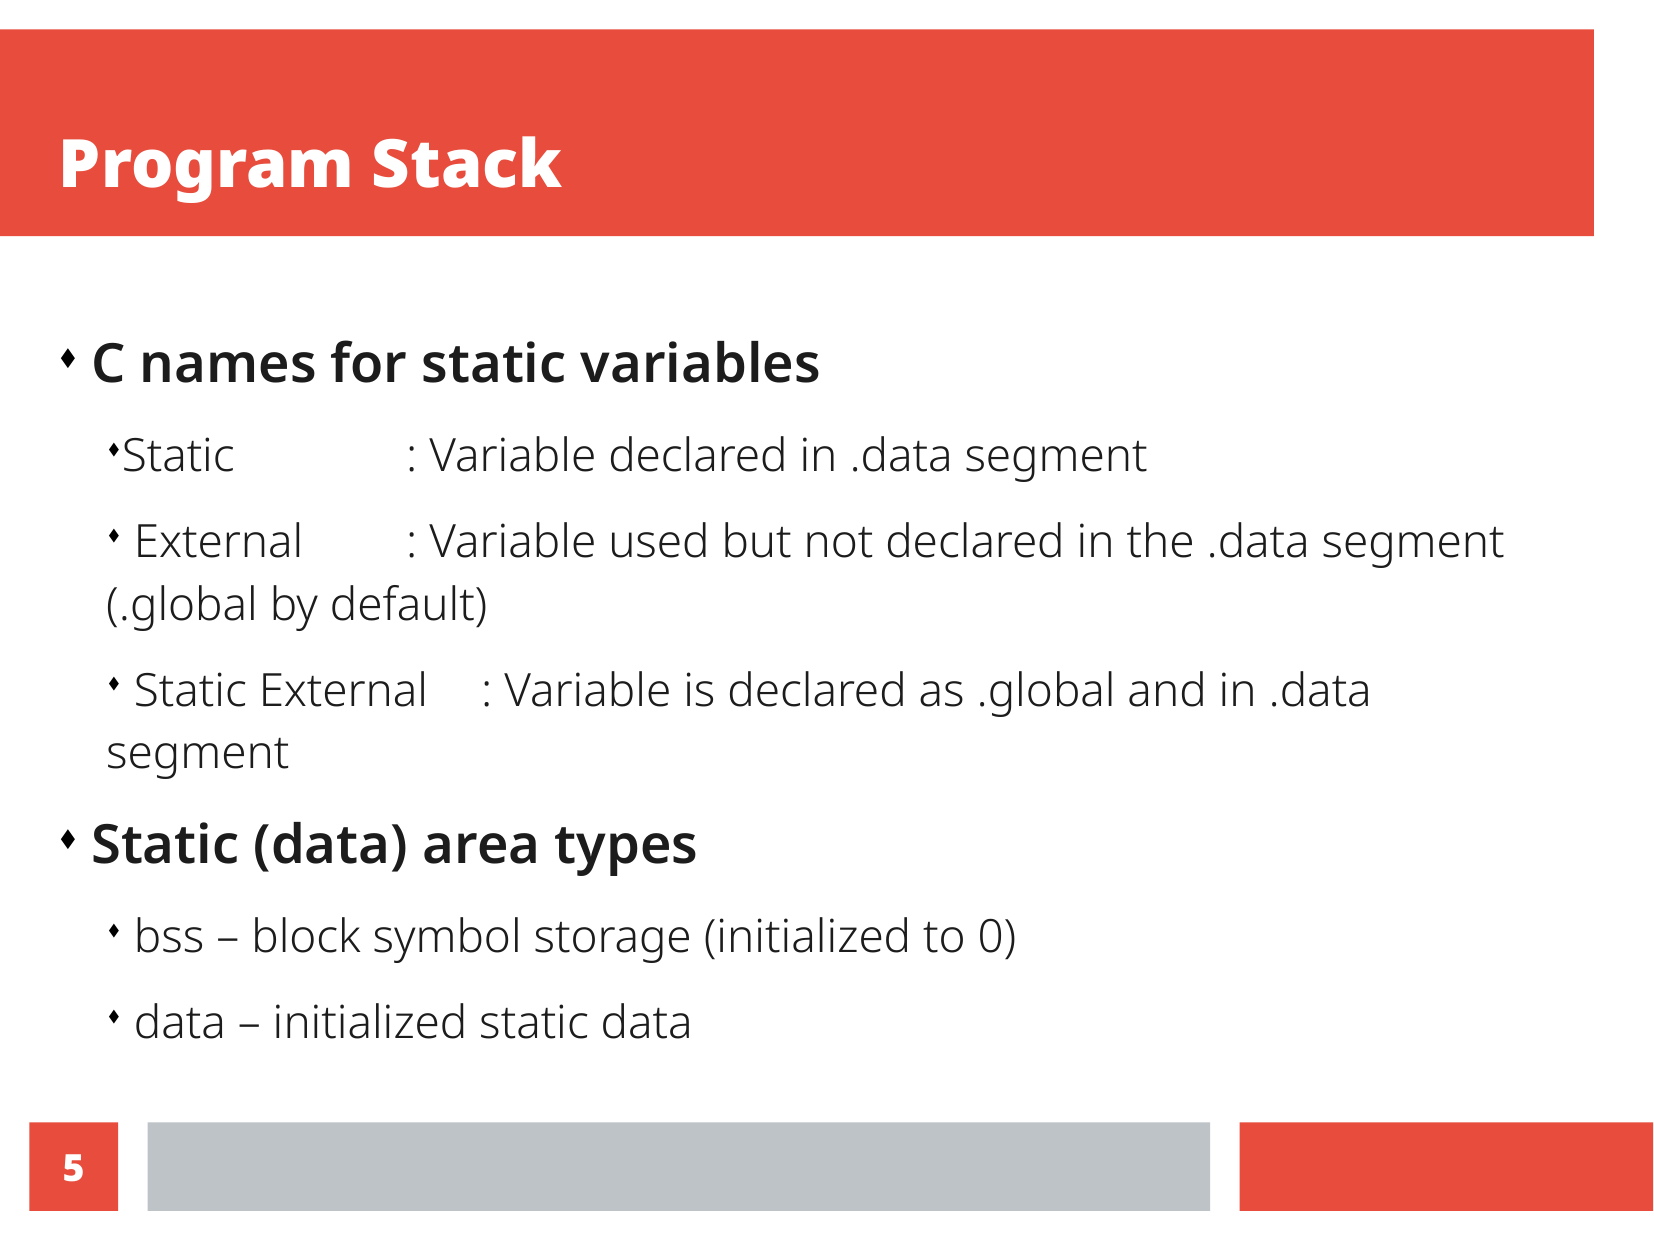

# Program Stack
 C names for static variables
Static 			: Variable declared in .data segment
 External 		: Variable used but not declared in the .data segment (.global by default)
 Static External	: Variable is declared as .global and in .data segment
 Static (data) area types
 bss – block symbol storage (initialized to 0)
 data – initialized static data
5